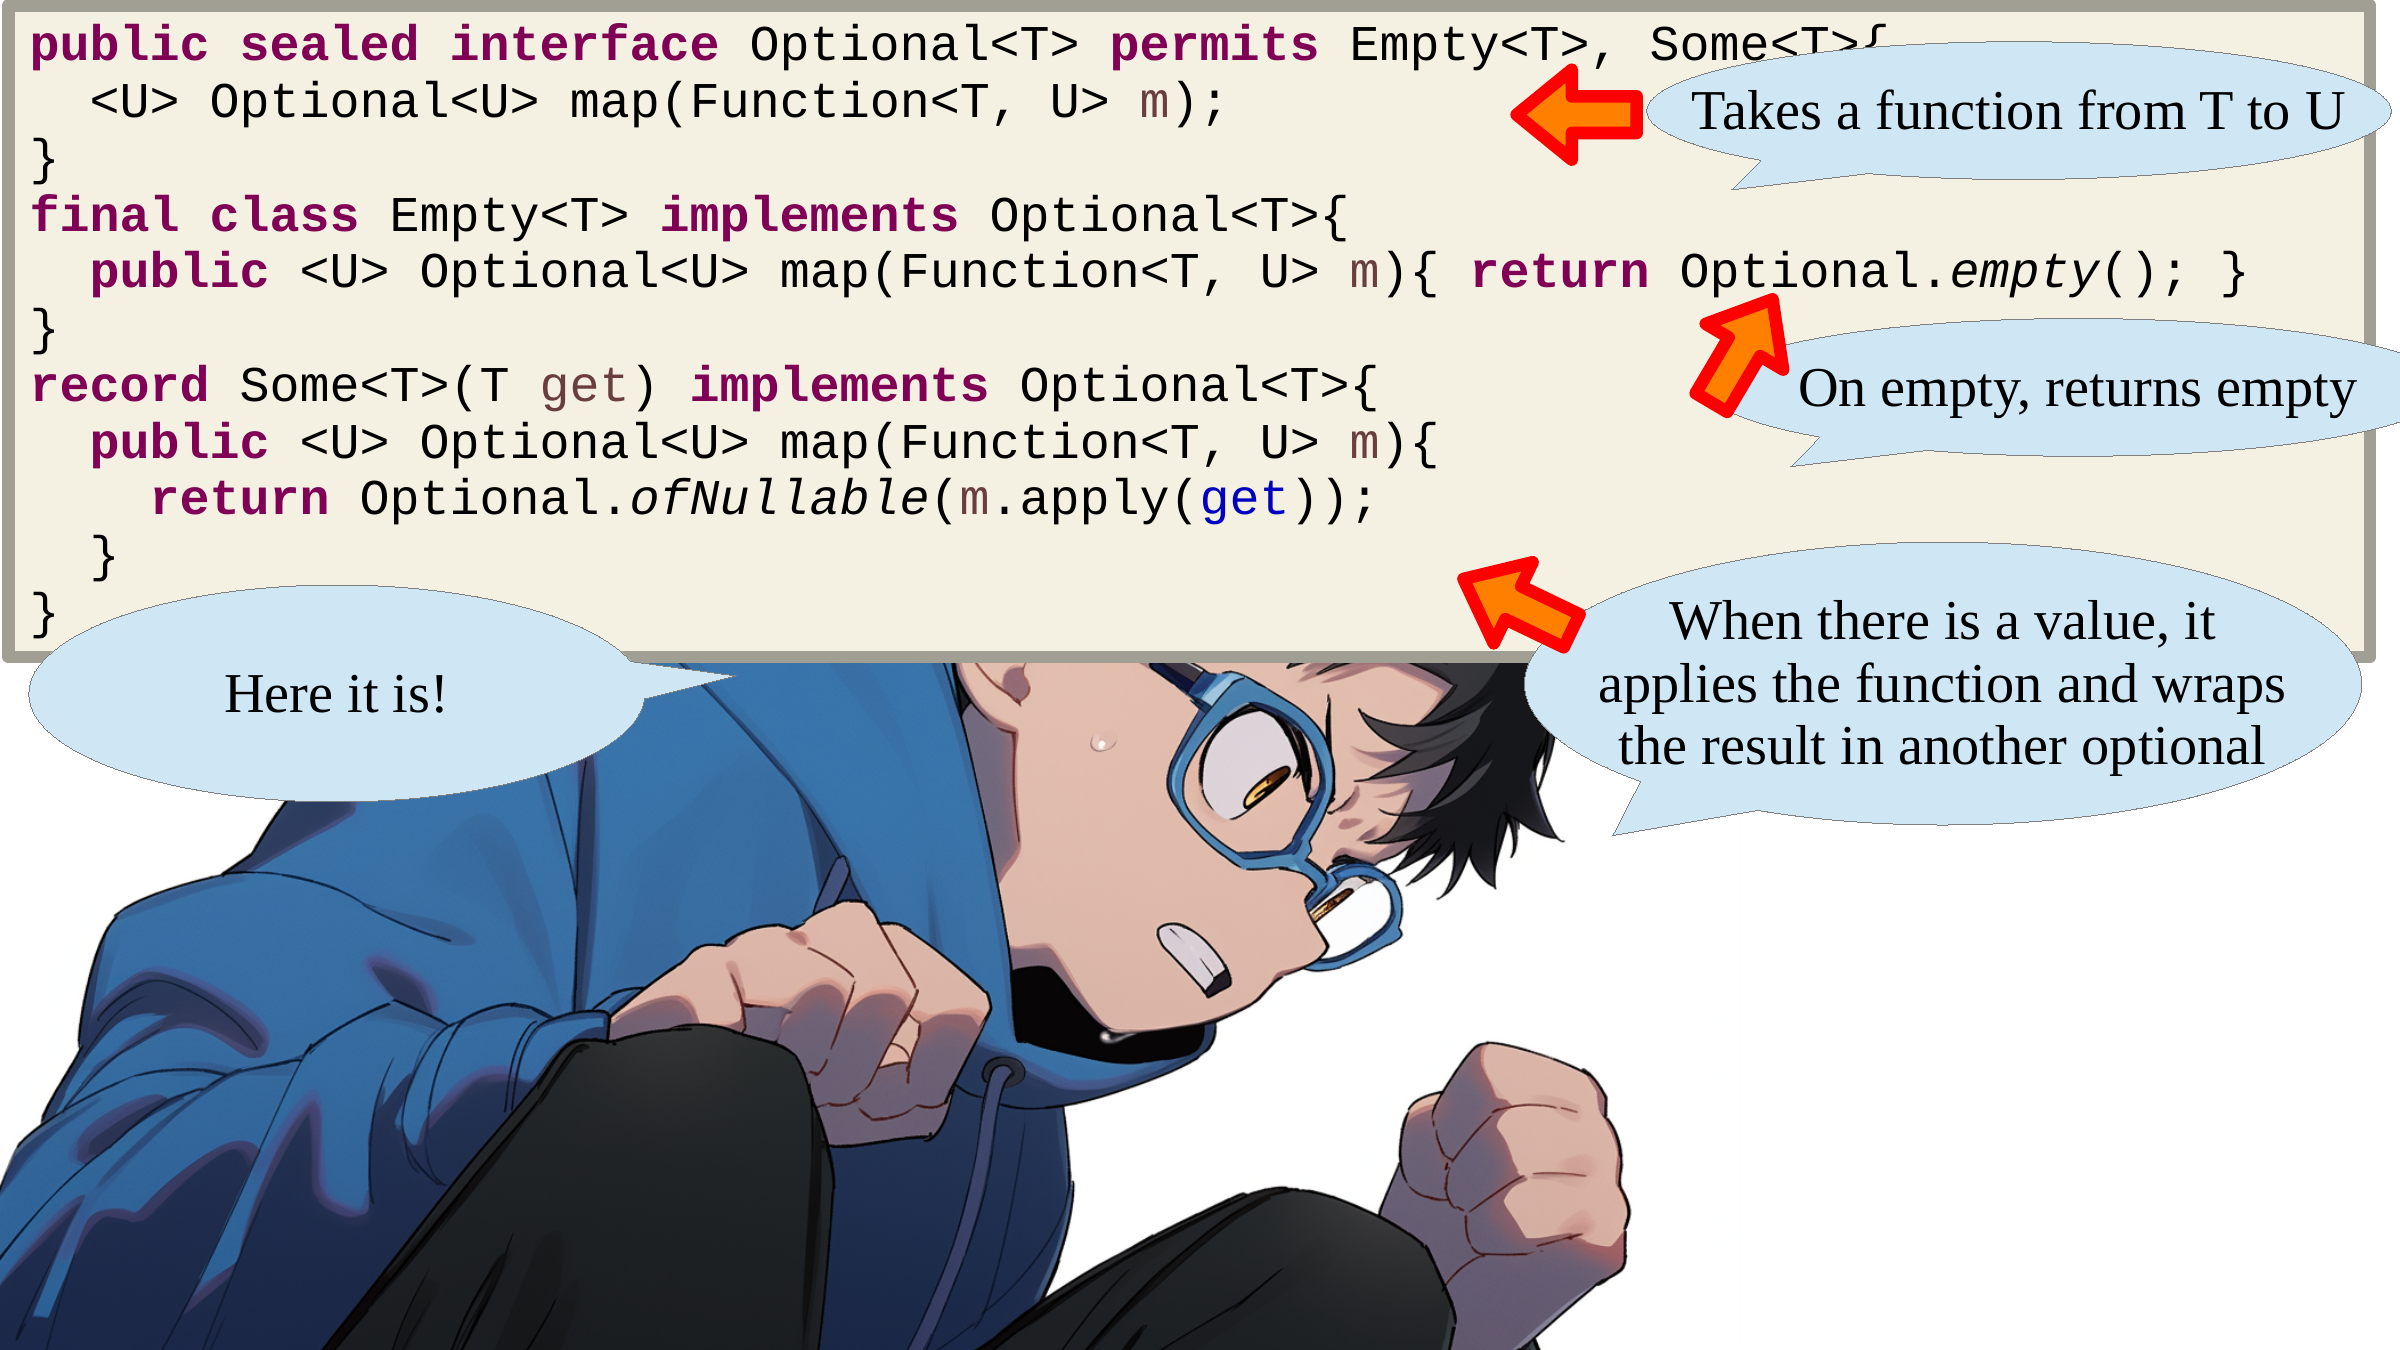

public sealed interface Optional<T> permits Empty<T>, Some<T>{
 <U> Optional<U> map(Function<T, U> m);
}
final class Empty<T> implements Optional<T>{
 public <U> Optional<U> map(Function<T, U> m){ return Optional.empty(); }
}
record Some<T>(T get) implements Optional<T>{
 public <U> Optional<U> map(Function<T, U> m){
 return Optional.ofNullable(m.apply(get));
 }
}
Takes a function from T to U
On empty, returns empty
When there is a value, it
applies the function and wraps
 the result in another optional
Here it is!